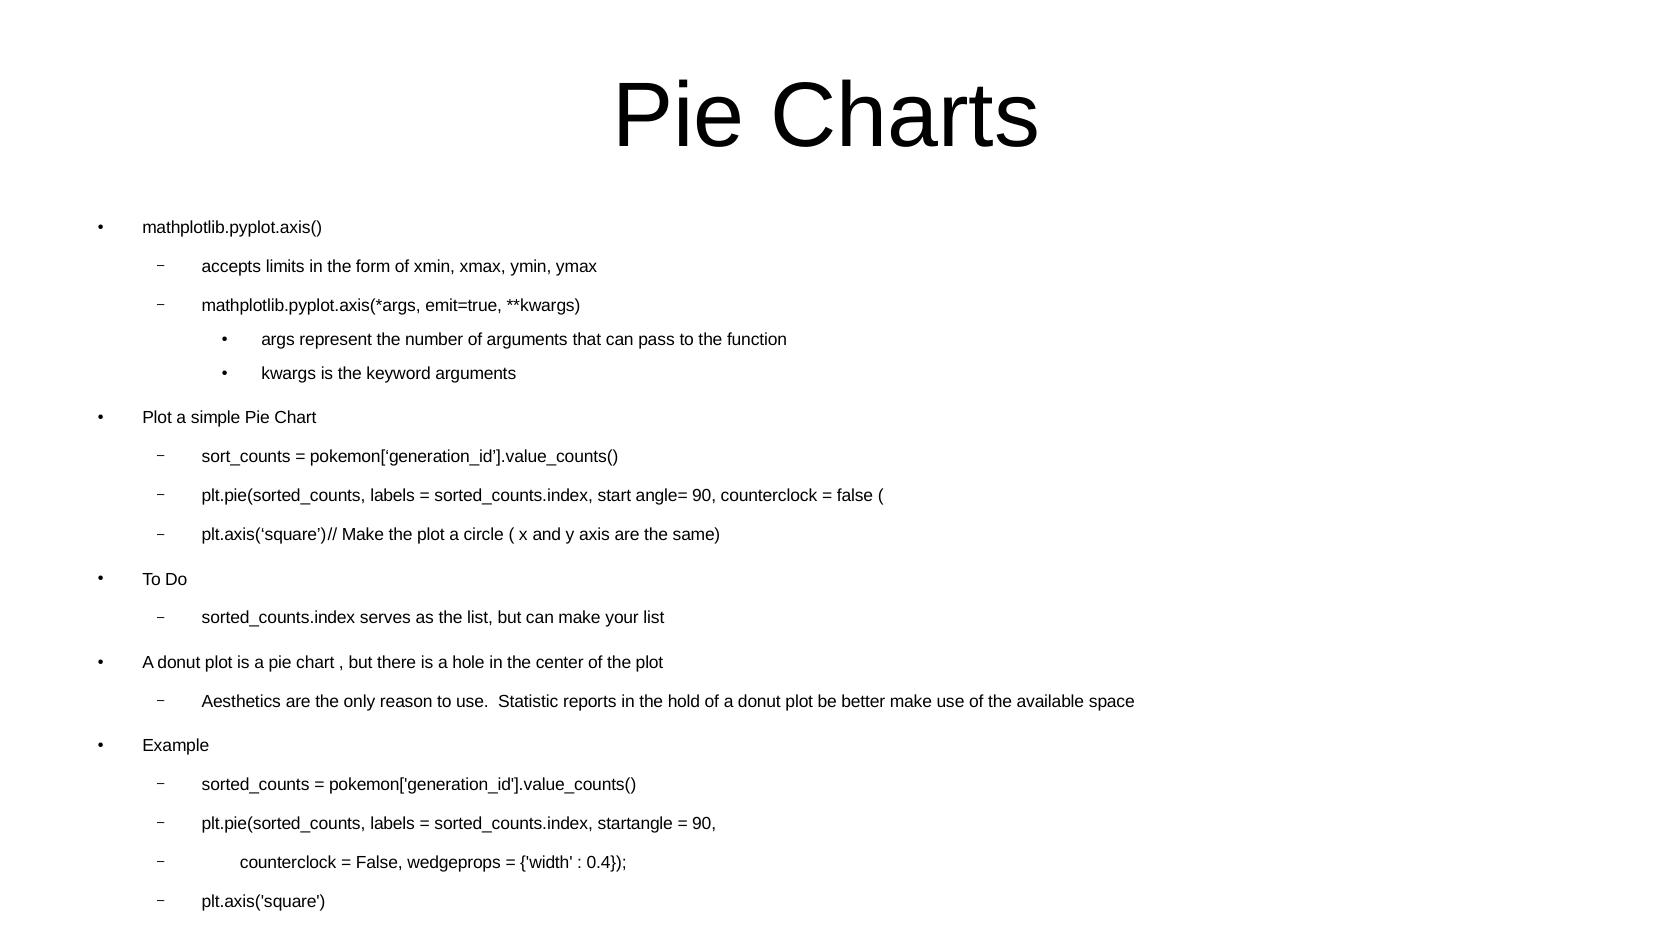

# Pie Charts
mathplotlib.pyplot.axis()
accepts limits in the form of xmin, xmax, ymin, ymax
mathplotlib.pyplot.axis(*args, emit=true, **kwargs)
args represent the number of arguments that can pass to the function
kwargs is the keyword arguments
Plot a simple Pie Chart
sort_counts = pokemon[‘generation_id’].value_counts()
plt.pie(sorted_counts, labels = sorted_counts.index, start angle= 90, counterclock = false (
plt.axis(‘square’)			// Make the plot a circle ( x and y axis are the same)
To Do
sorted_counts.index serves as the list, but can make your list
A donut plot is a pie chart , but there is a hole in the center of the plot
Aesthetics are the only reason to use. Statistic reports in the hold of a donut plot be better make use of the available space
Example
sorted_counts = pokemon['generation_id'].value_counts()
plt.pie(sorted_counts, labels = sorted_counts.index, startangle = 90,
 counterclock = False, wedgeprops = {'width' : 0.4});
plt.axis('square')